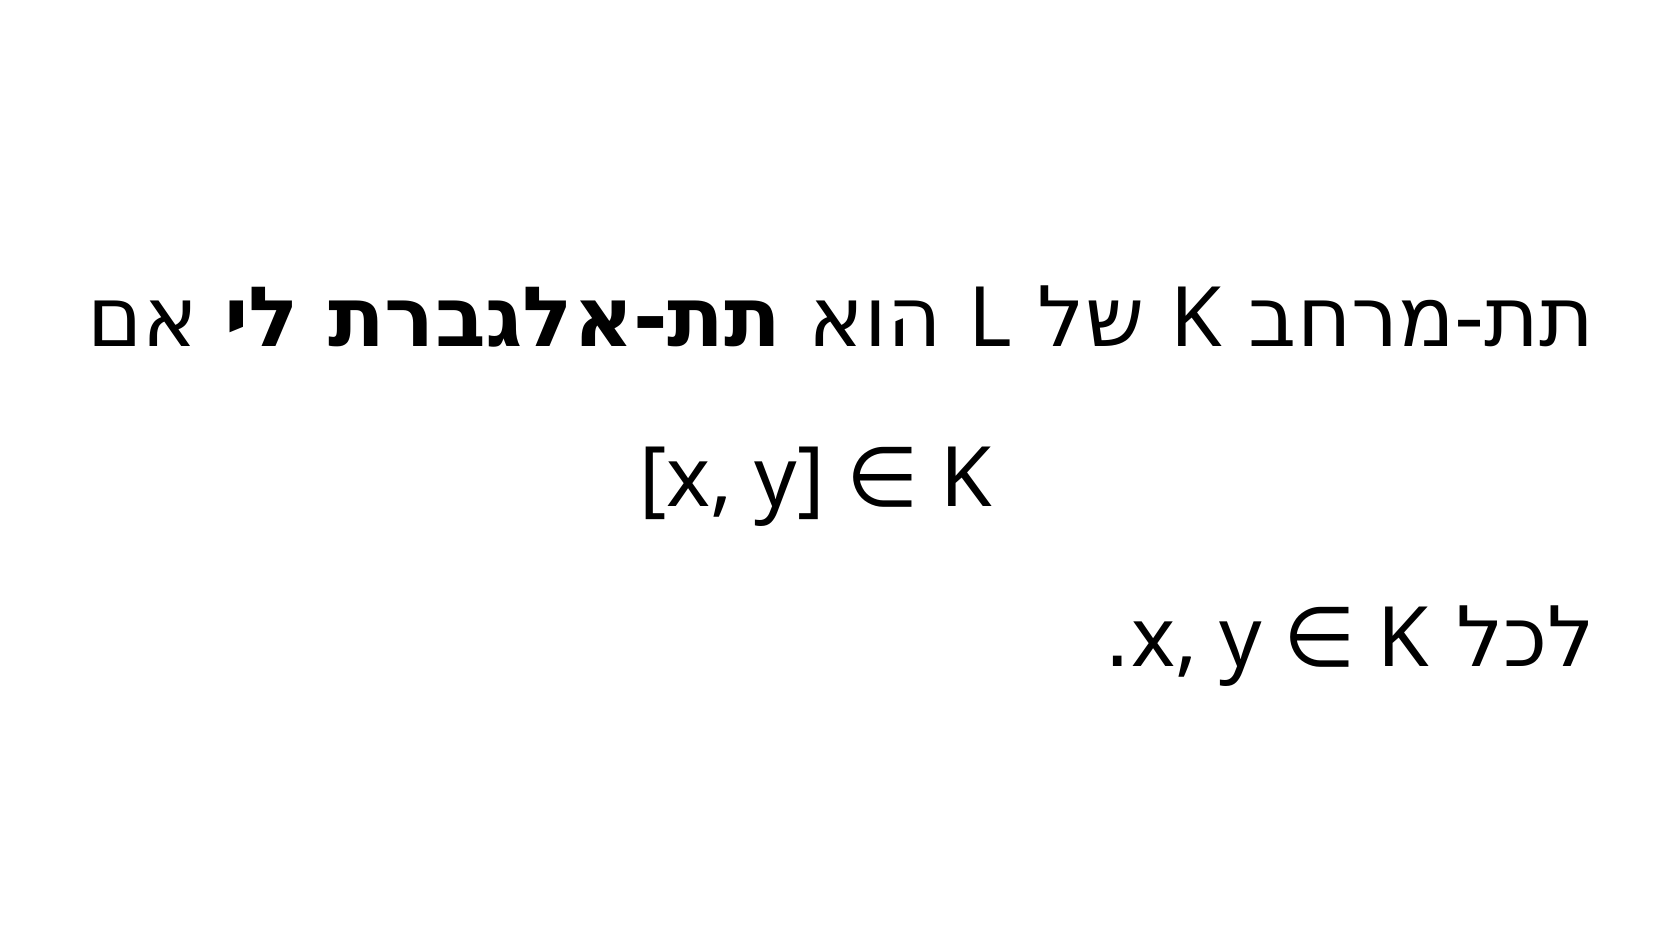

# תת-מרחב K של L הוא תת-אלגברת לי אם
[x, y] ∈ K
לכל x, y ∈ K.